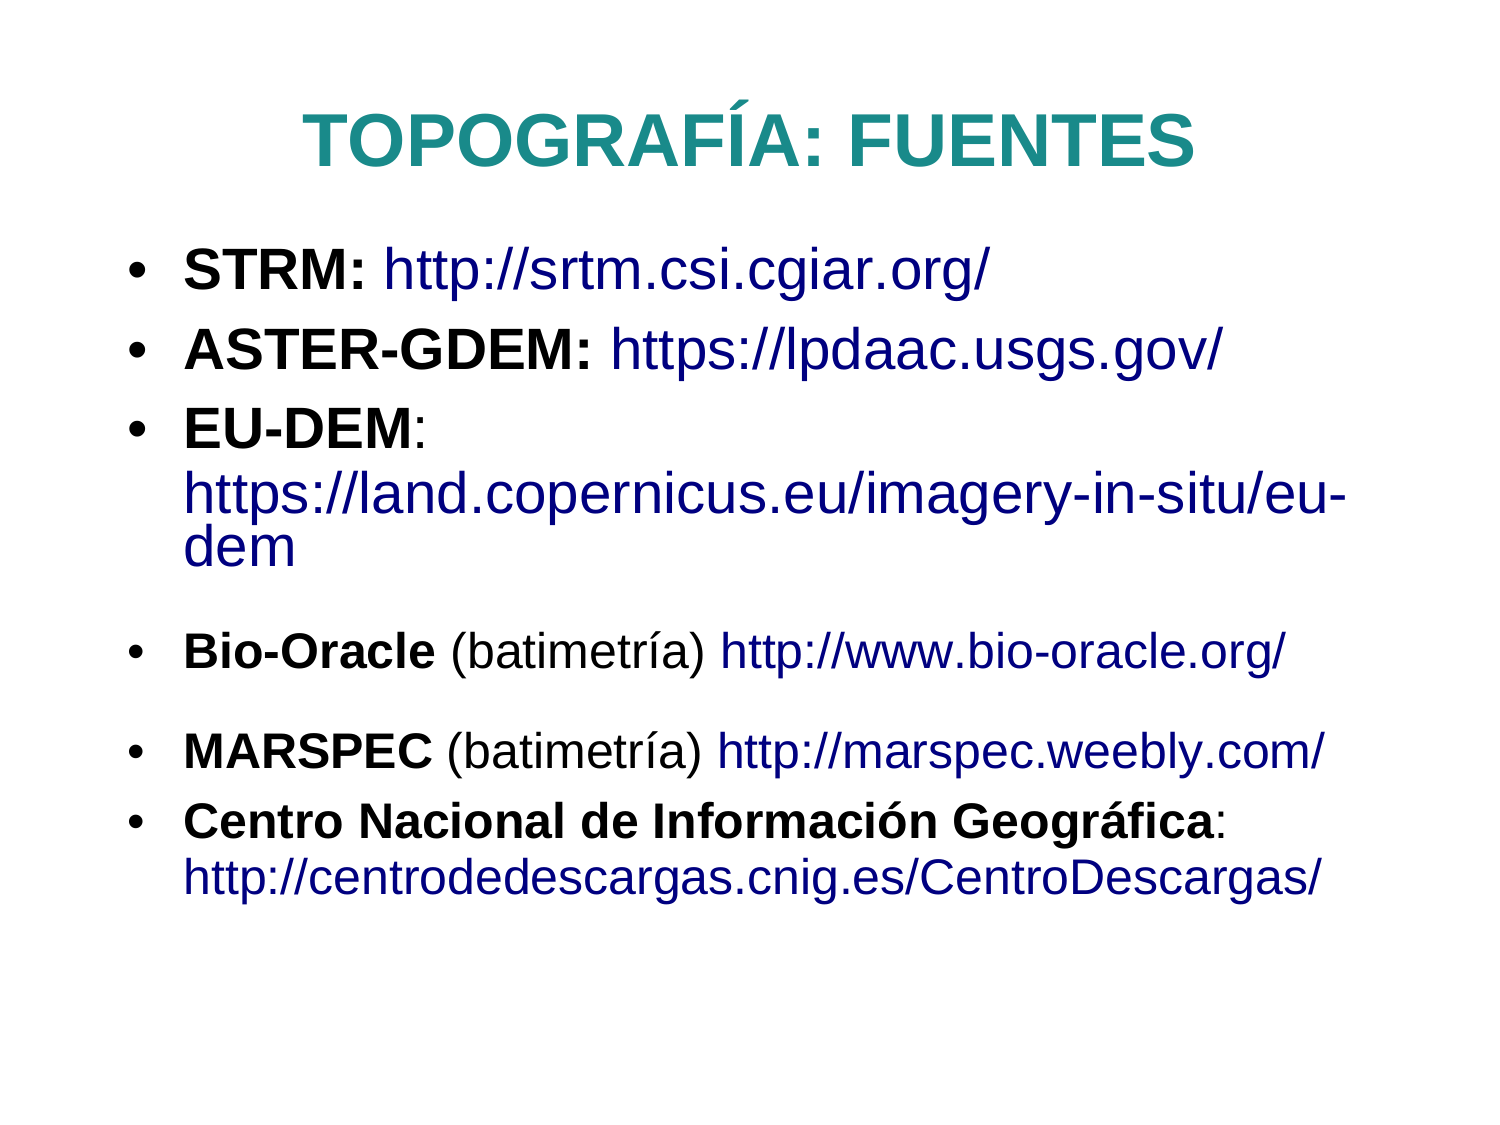

# TOPOGRAFÍA: FUENTES
STRM: http://srtm.csi.cgiar.org/
ASTER-GDEM: https://lpdaac.usgs.gov/
EU-DEM: https://land.copernicus.eu/imagery-in-situ/eu-dem
Bio-Oracle (batimetría) http://www.bio-oracle.org/
MARSPEC (batimetría) http://marspec.weebly.com/
Centro Nacional de Información Geográfica: http://centrodedescargas.cnig.es/CentroDescargas/